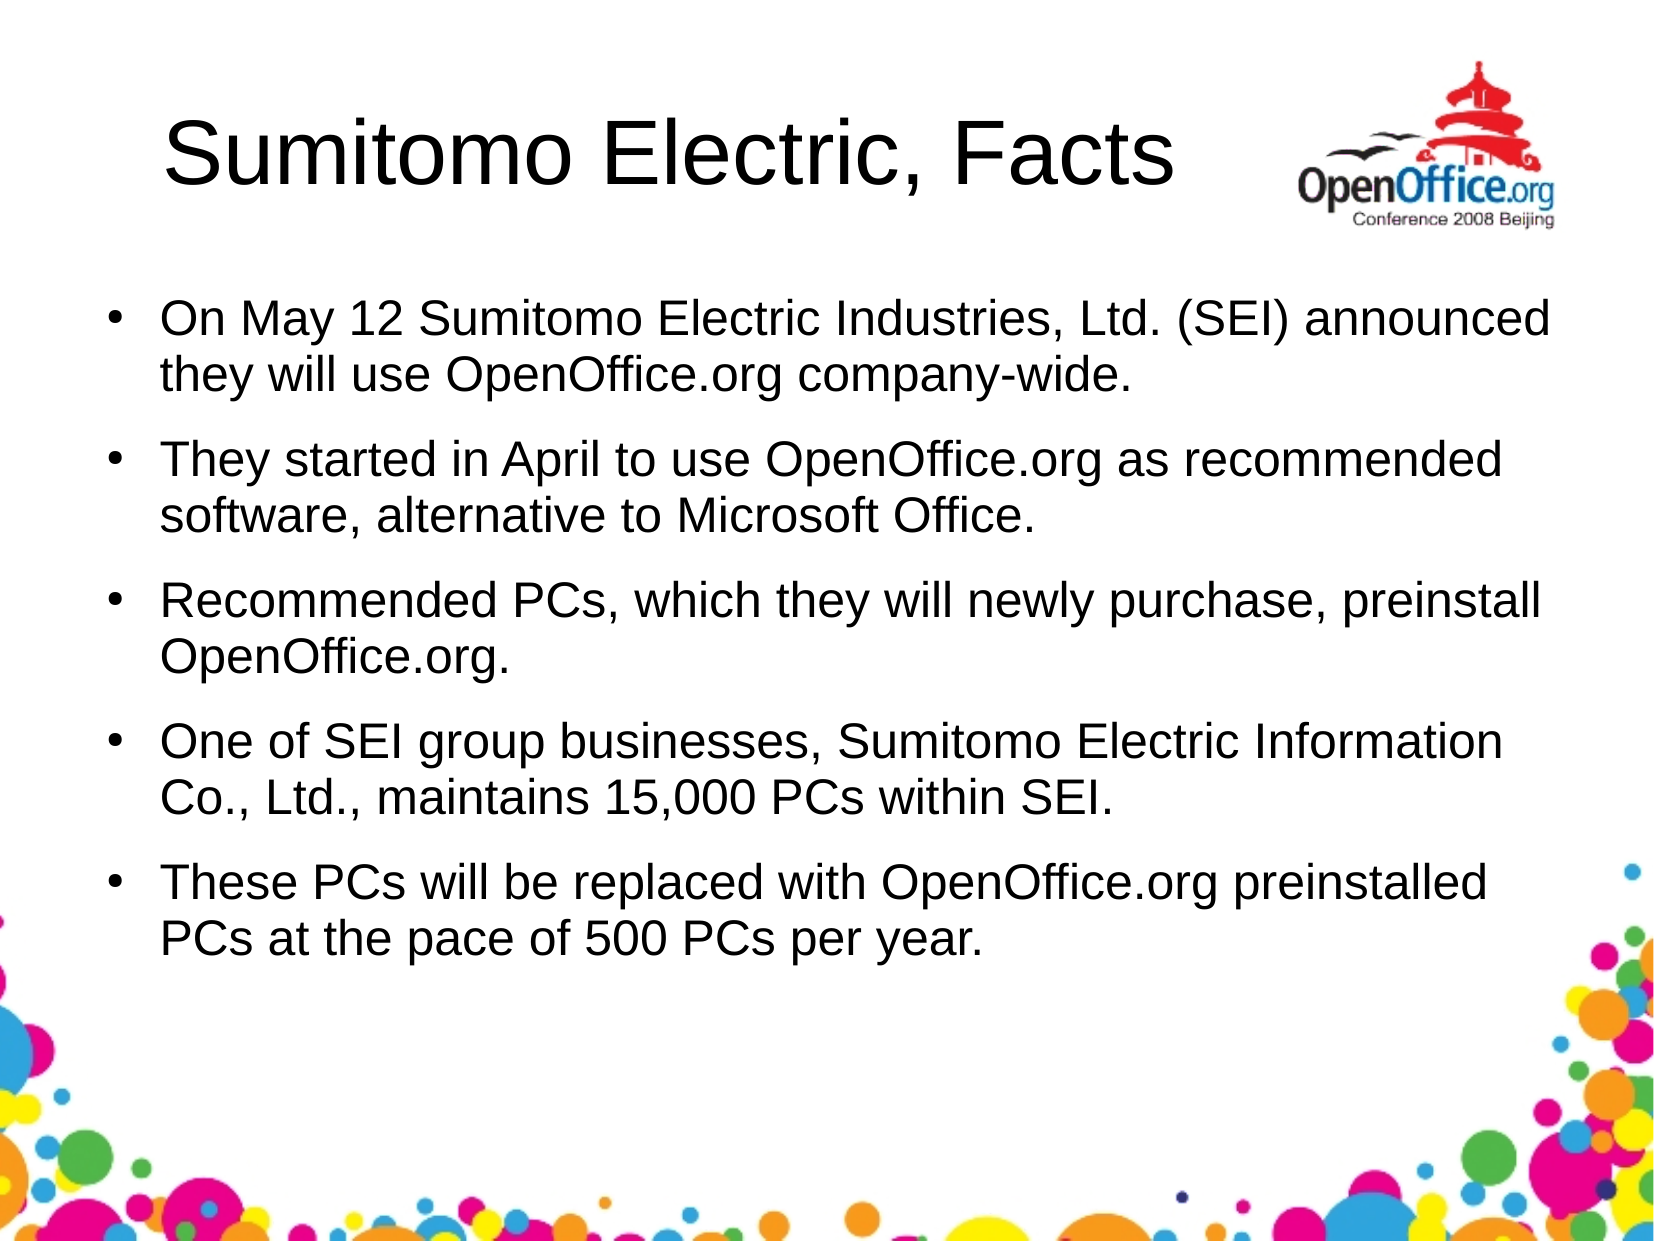

# Sumitomo Electric, Facts
On May 12 Sumitomo Electric Industries, Ltd. (SEI) announced they will use OpenOffice.org company-wide.
They started in April to use OpenOffice.org as recommended software, alternative to Microsoft Office.
Recommended PCs, which they will newly purchase, preinstall OpenOffice.org.
One of SEI group businesses, Sumitomo Electric Information Co., Ltd., maintains 15,000 PCs within SEI.
These PCs will be replaced with OpenOffice.org preinstalled PCs at the pace of 500 PCs per year.